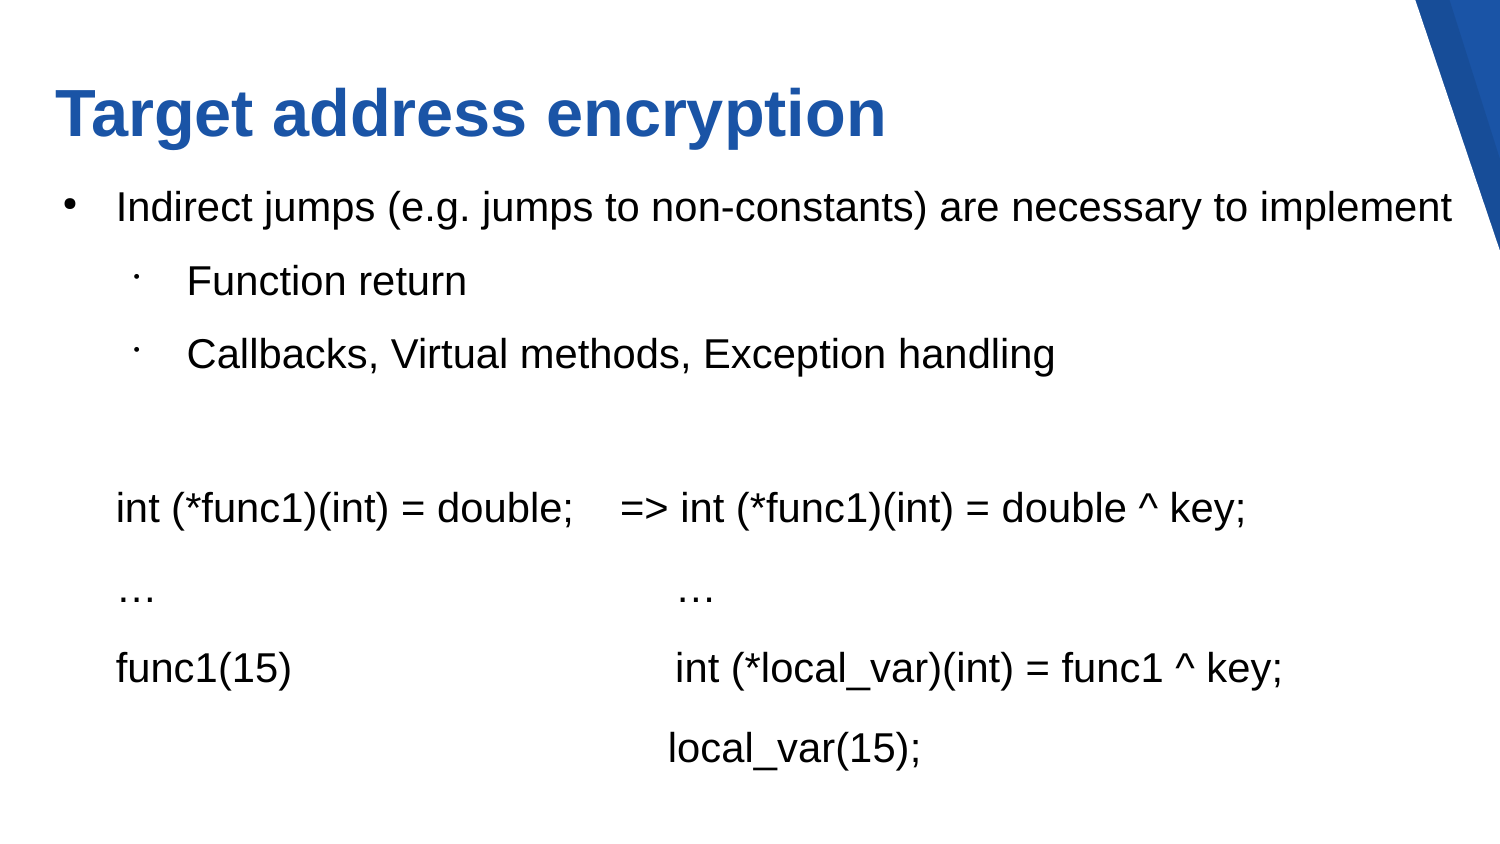

Target address encryption
# Indirect jumps (e.g. jumps to non-constants) are necessary to implement
Function return
Callbacks, Virtual methods, Exception handling
int (*func1)(int) = double; => int (*func1)(int) = double ^ key;
…							 …
func1(15)					 int (*local_var)(int) = func1 ^ key;
 local_var(15);